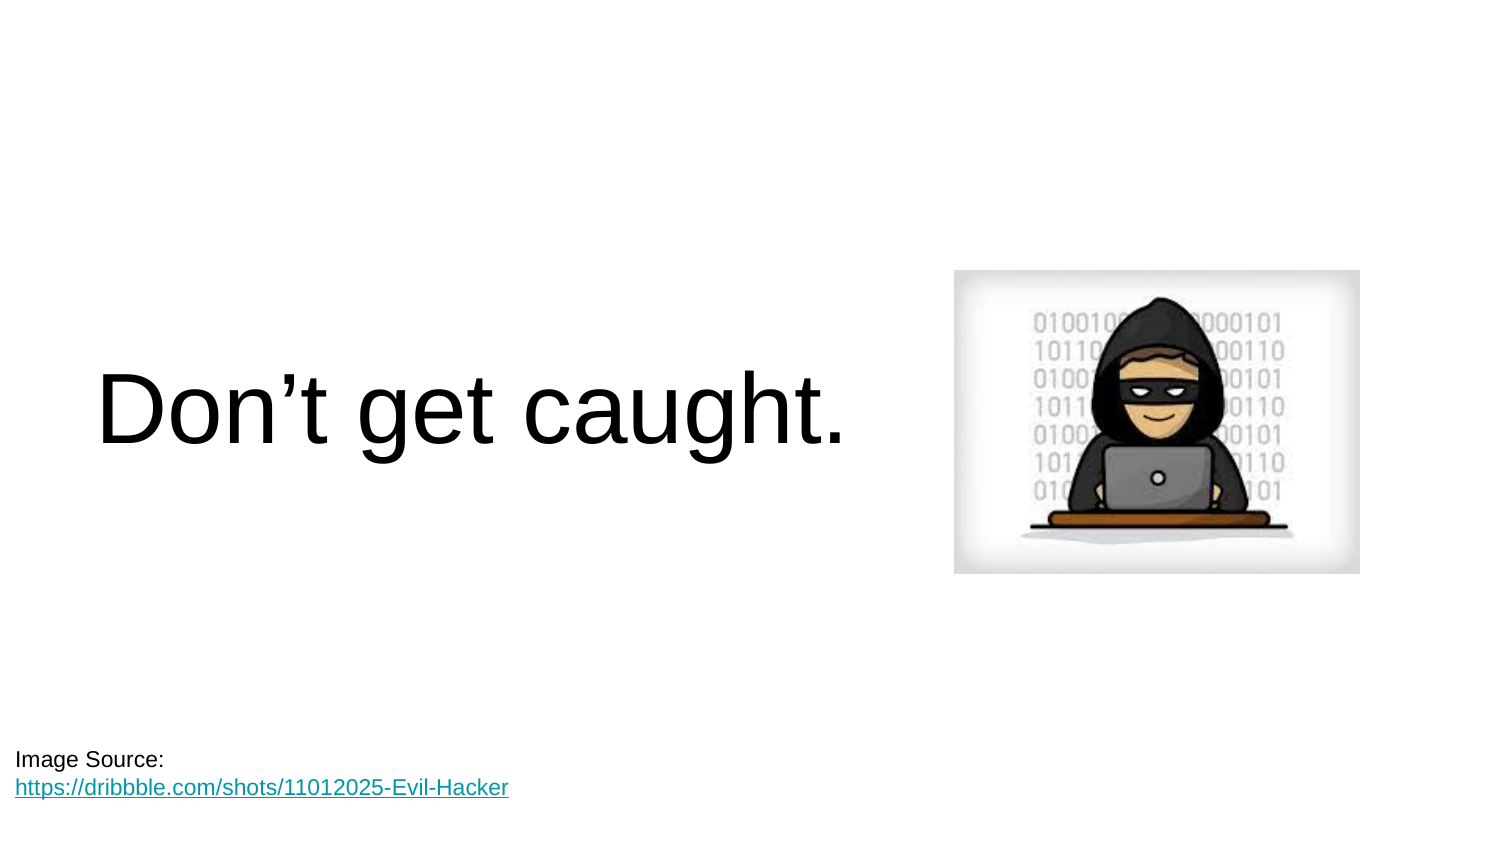

# Don’t get caught.
Image Source: https://dribbble.com/shots/11012025-Evil-Hacker